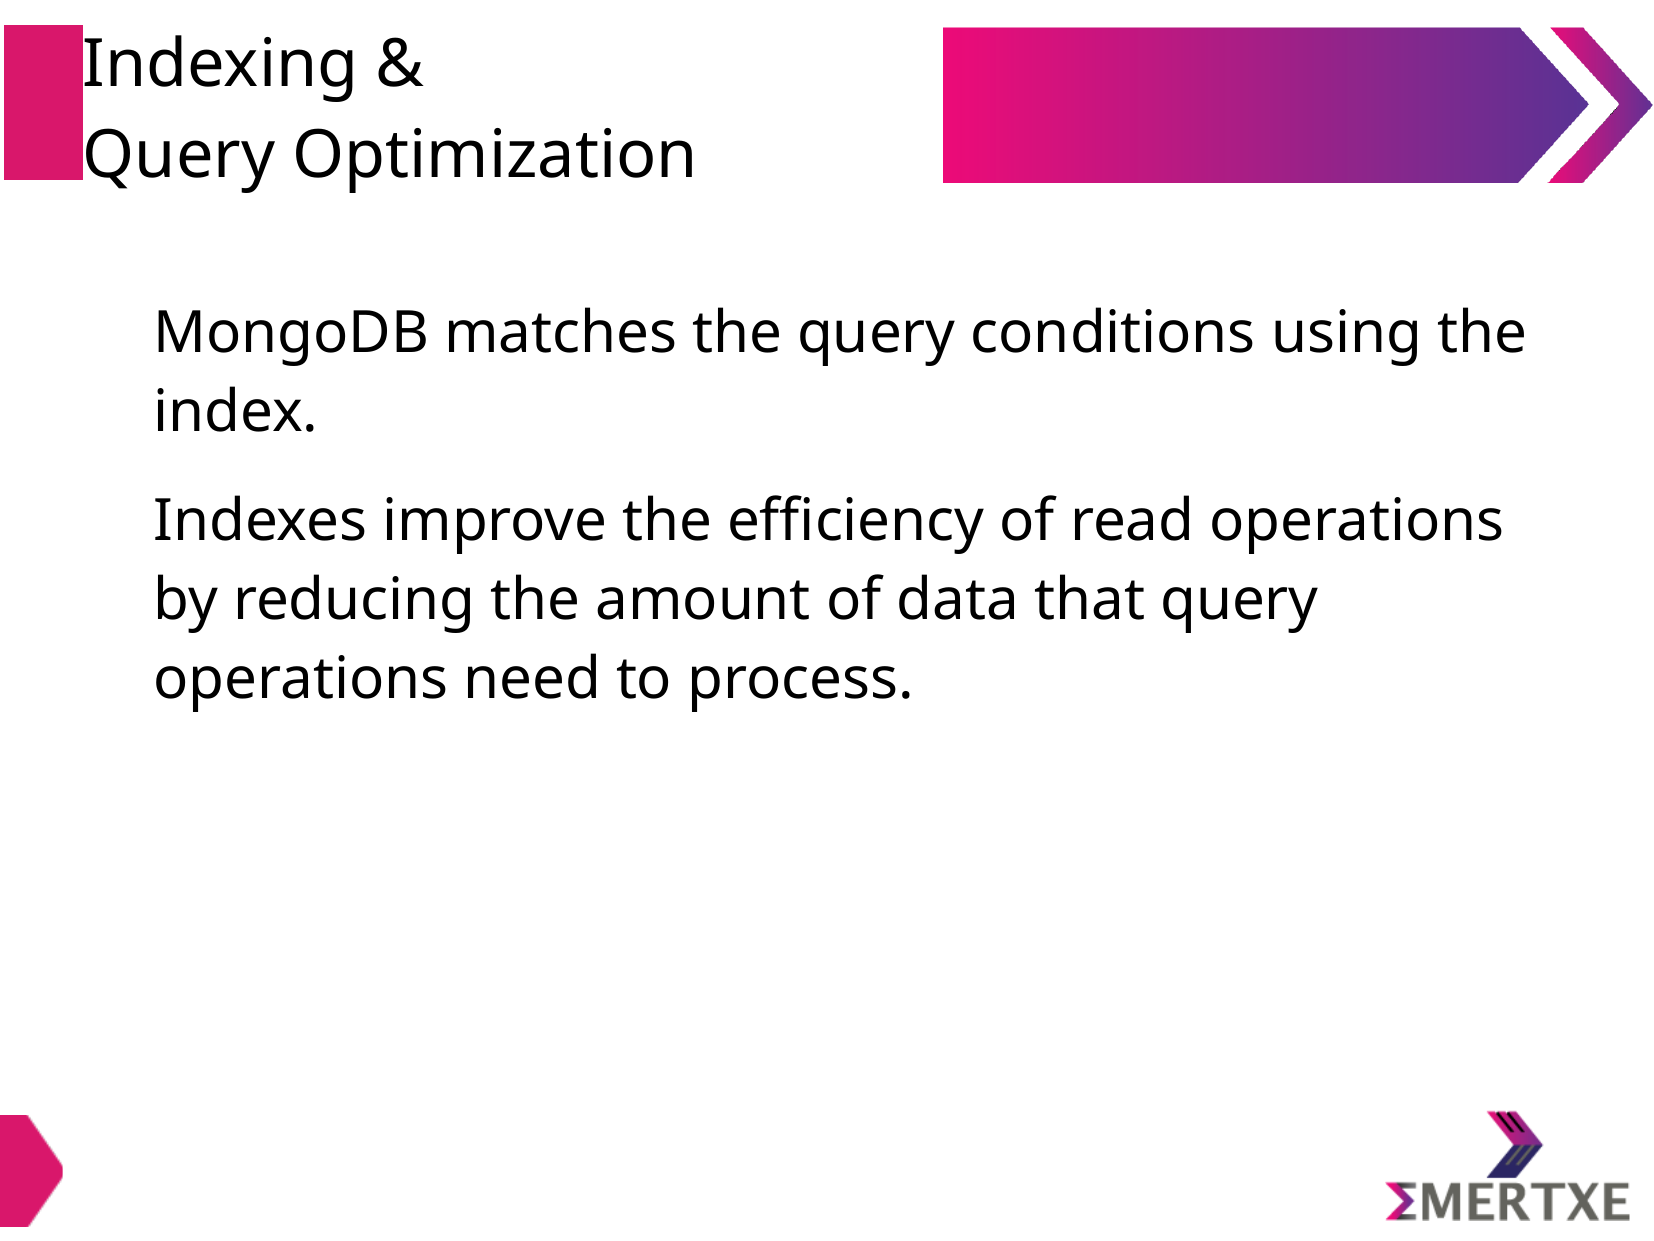

# Indexing & Query Optimization
MongoDB matches the query conditions using the index.
Indexes improve the efficiency of read operations by reducing the amount of data that query operations need to process.